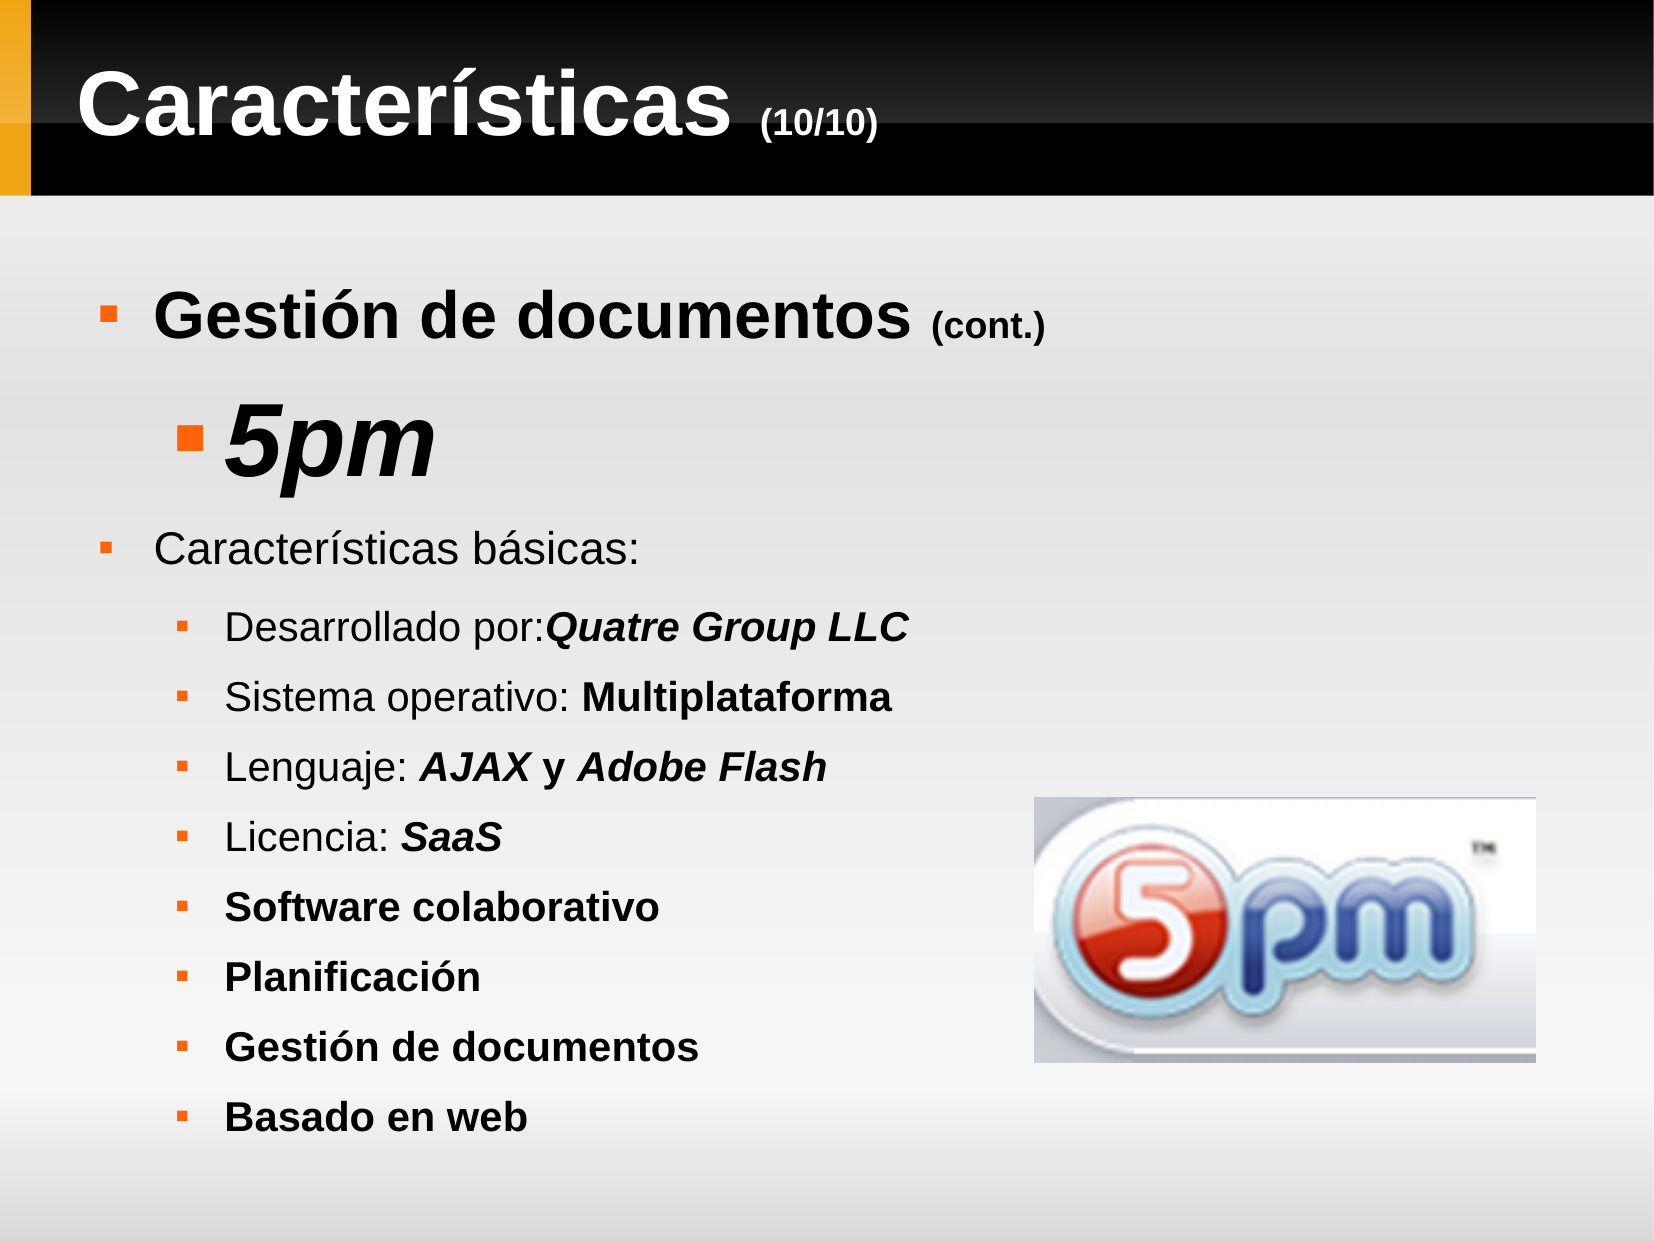

# Características (10/10)
Gestión de documentos (cont.)
5pm
Características básicas:
Desarrollado por:Quatre Group LLC
Sistema operativo: Multiplataforma
Lenguaje: AJAX y Adobe Flash
Licencia: SaaS
Software colaborativo
Planificación
Gestión de documentos
Basado en web